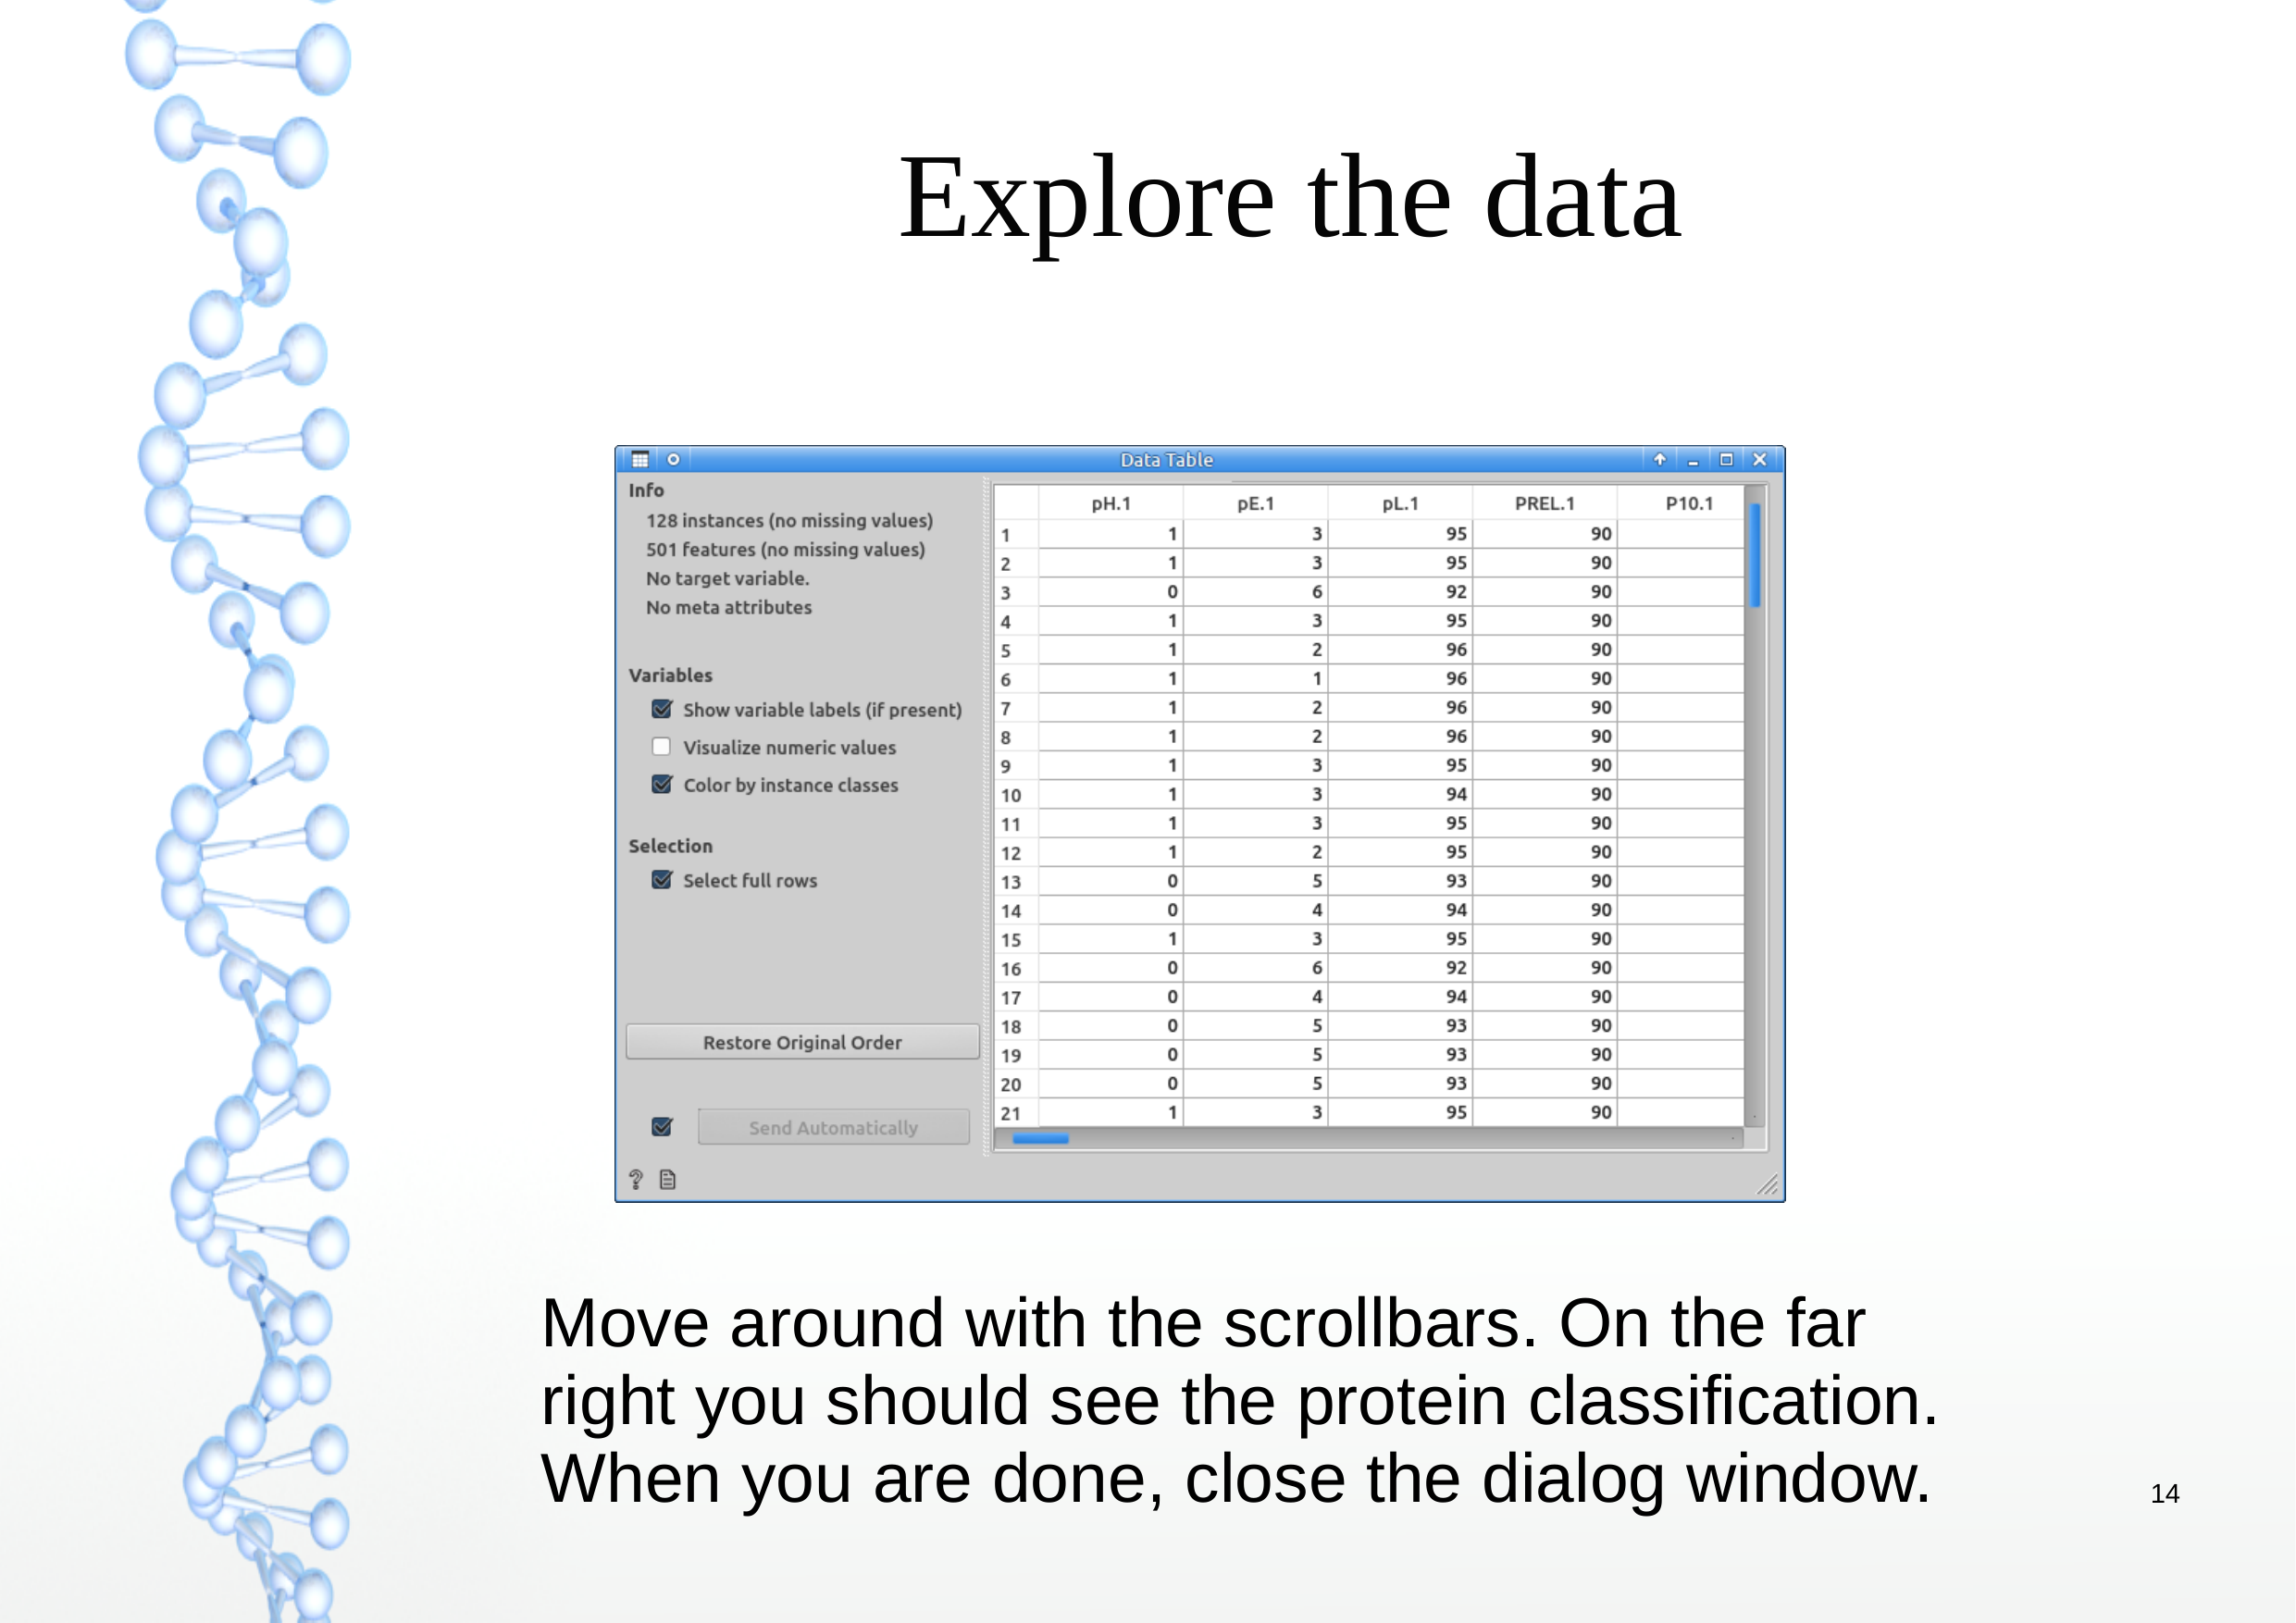

# Explore the data
Move around with the scrollbars. On the far right you should see the protein classification.
When you are done, close the dialog window.
14